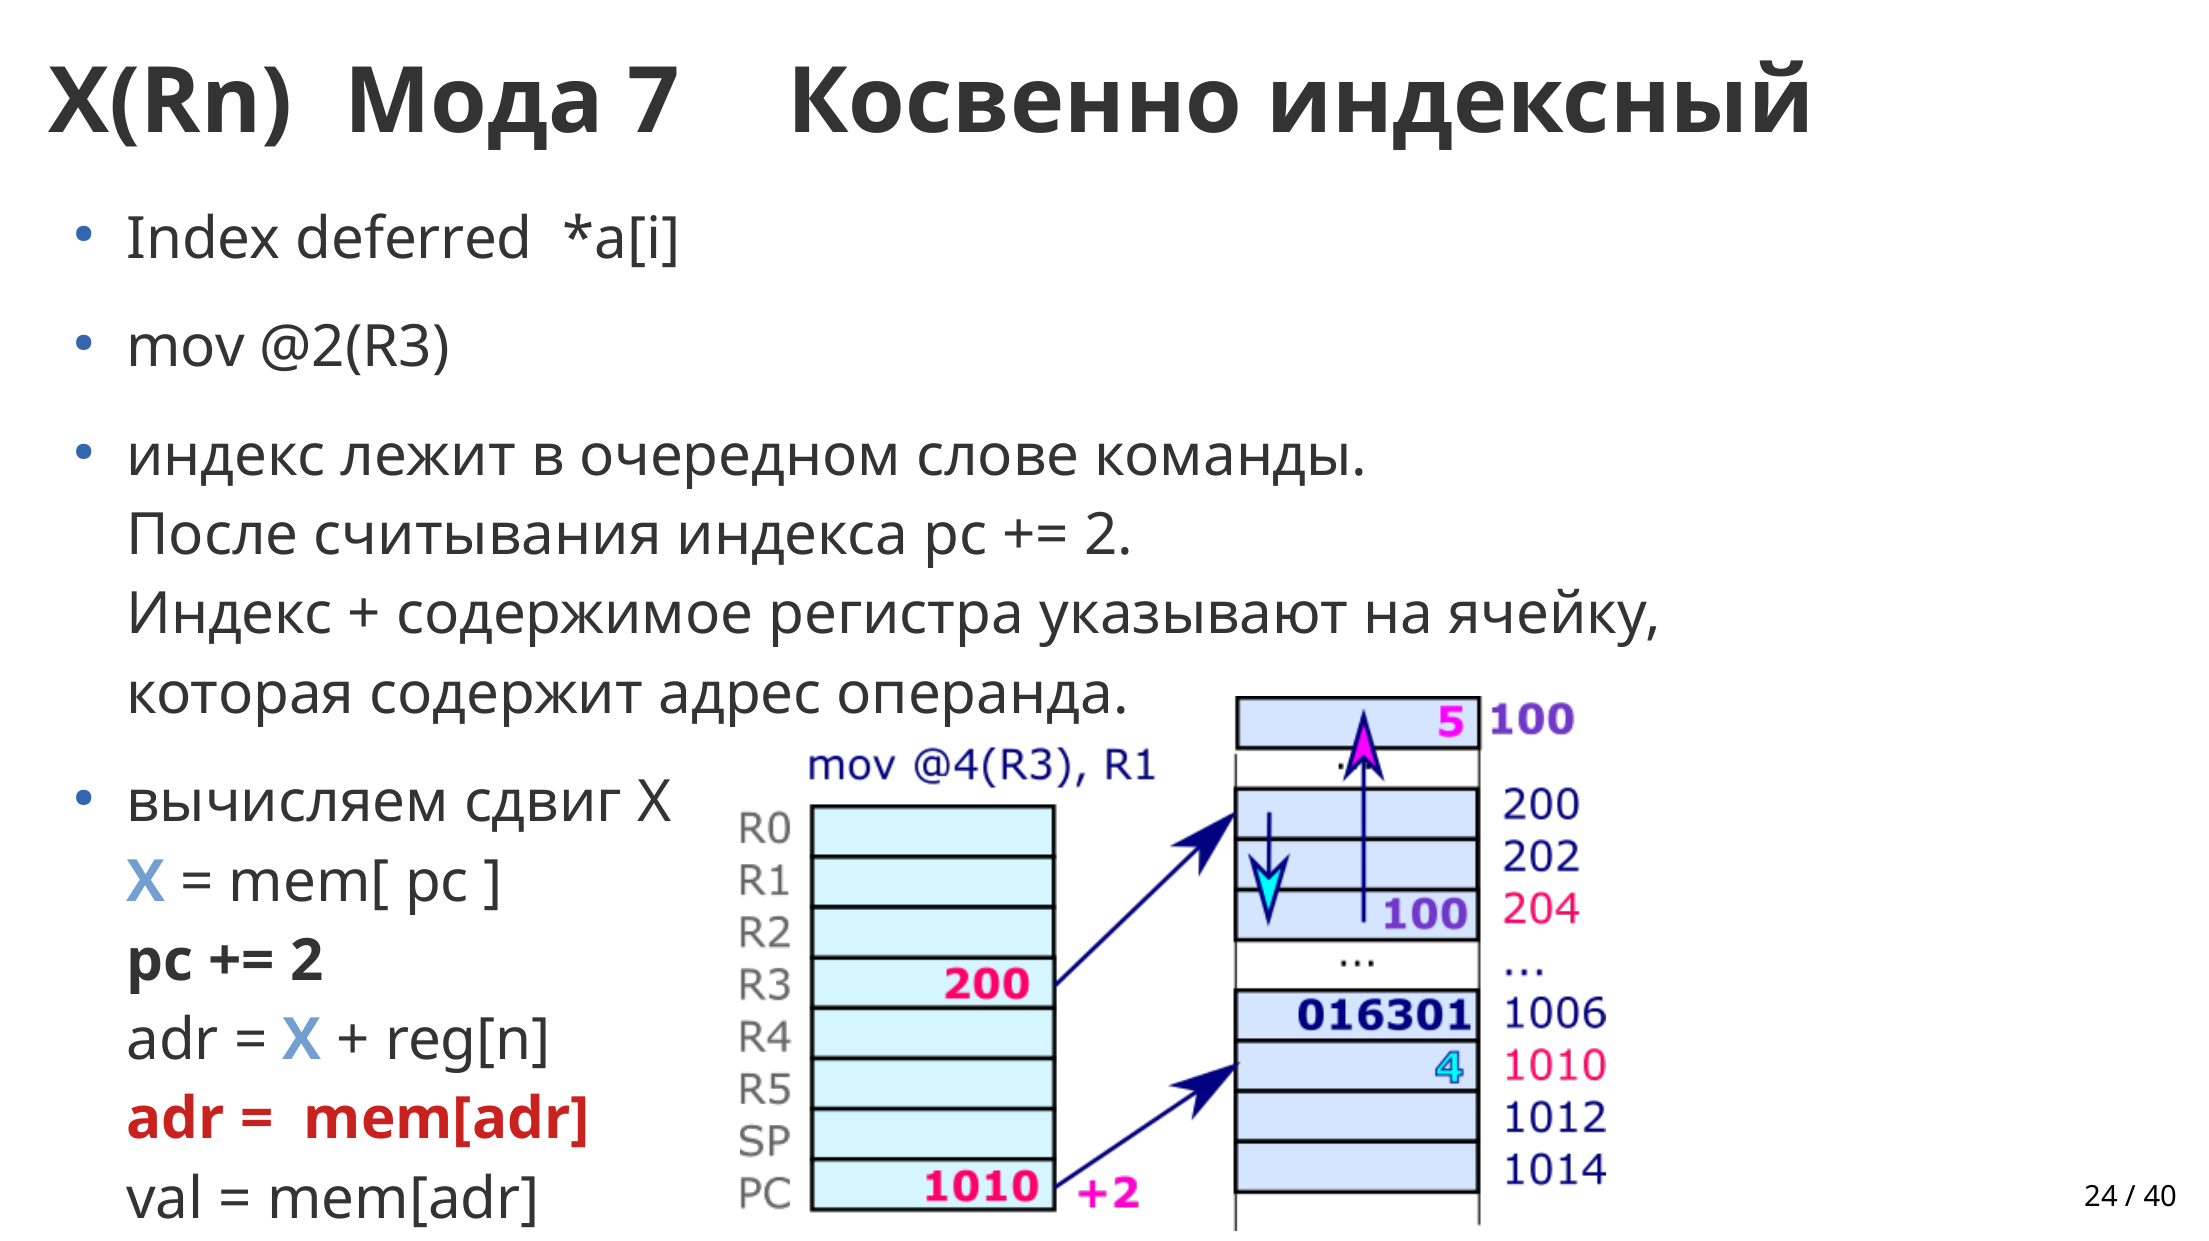

# X(Rn)	Мода 7 		Косвенно индексный
Index deferred *a[i]
mov @2(R3)
индекс лежит в очередном слове команды.
После считывания индекса pc += 2.
Индекс + содержимое регистра указывают на ячейку, которая содержит адрес операнда.
вычисляем сдвиг Х
X = mem[ pc ]
pc += 2
adr = X + reg[n]
adr = mem[adr]
val = mem[adr]
24